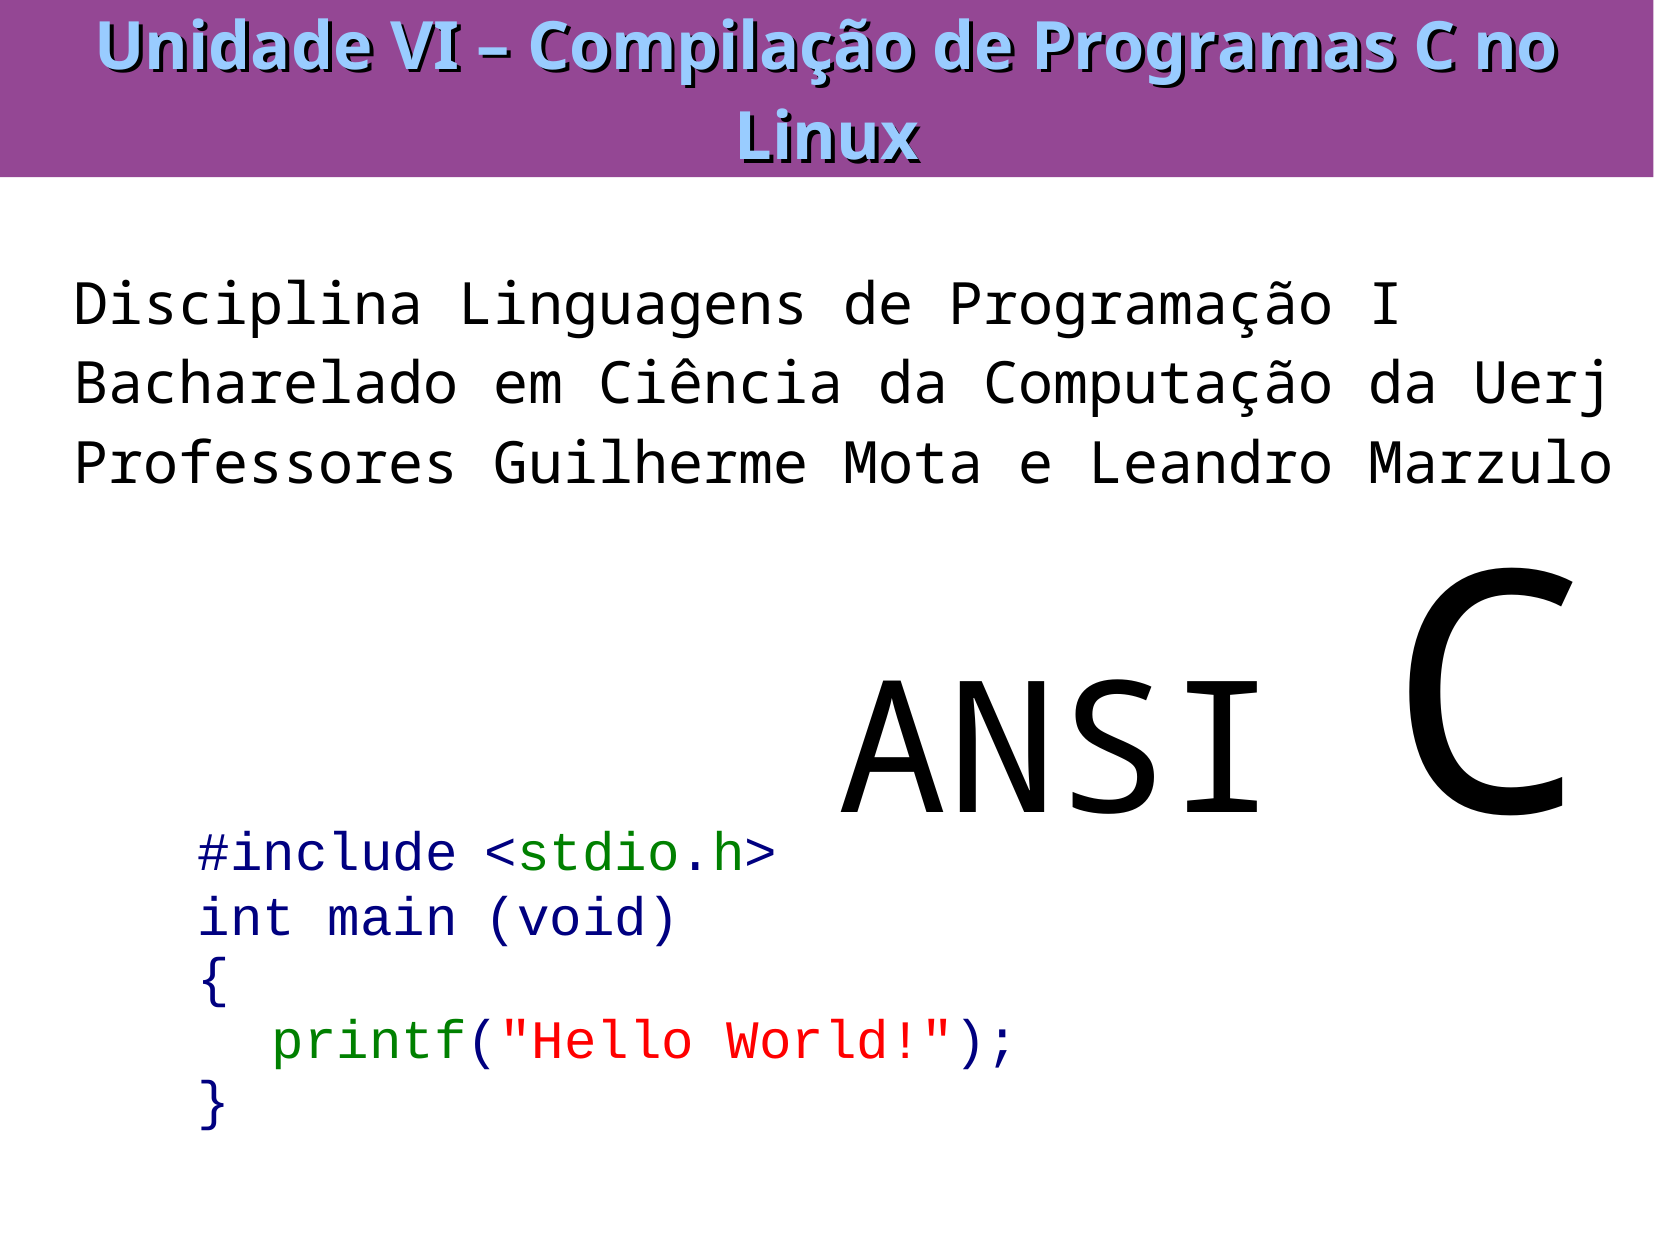

# Unidade VI – Compilação de Programas C no Linux
Disciplina Linguagens de Programação I
Bacharelado em Ciência da Computação da Uerj
Professores Guilherme Mota e Leandro Marzulo
ANSI C
#include <stdio.h>
int main (void)
{
	printf("Hello World!");
}